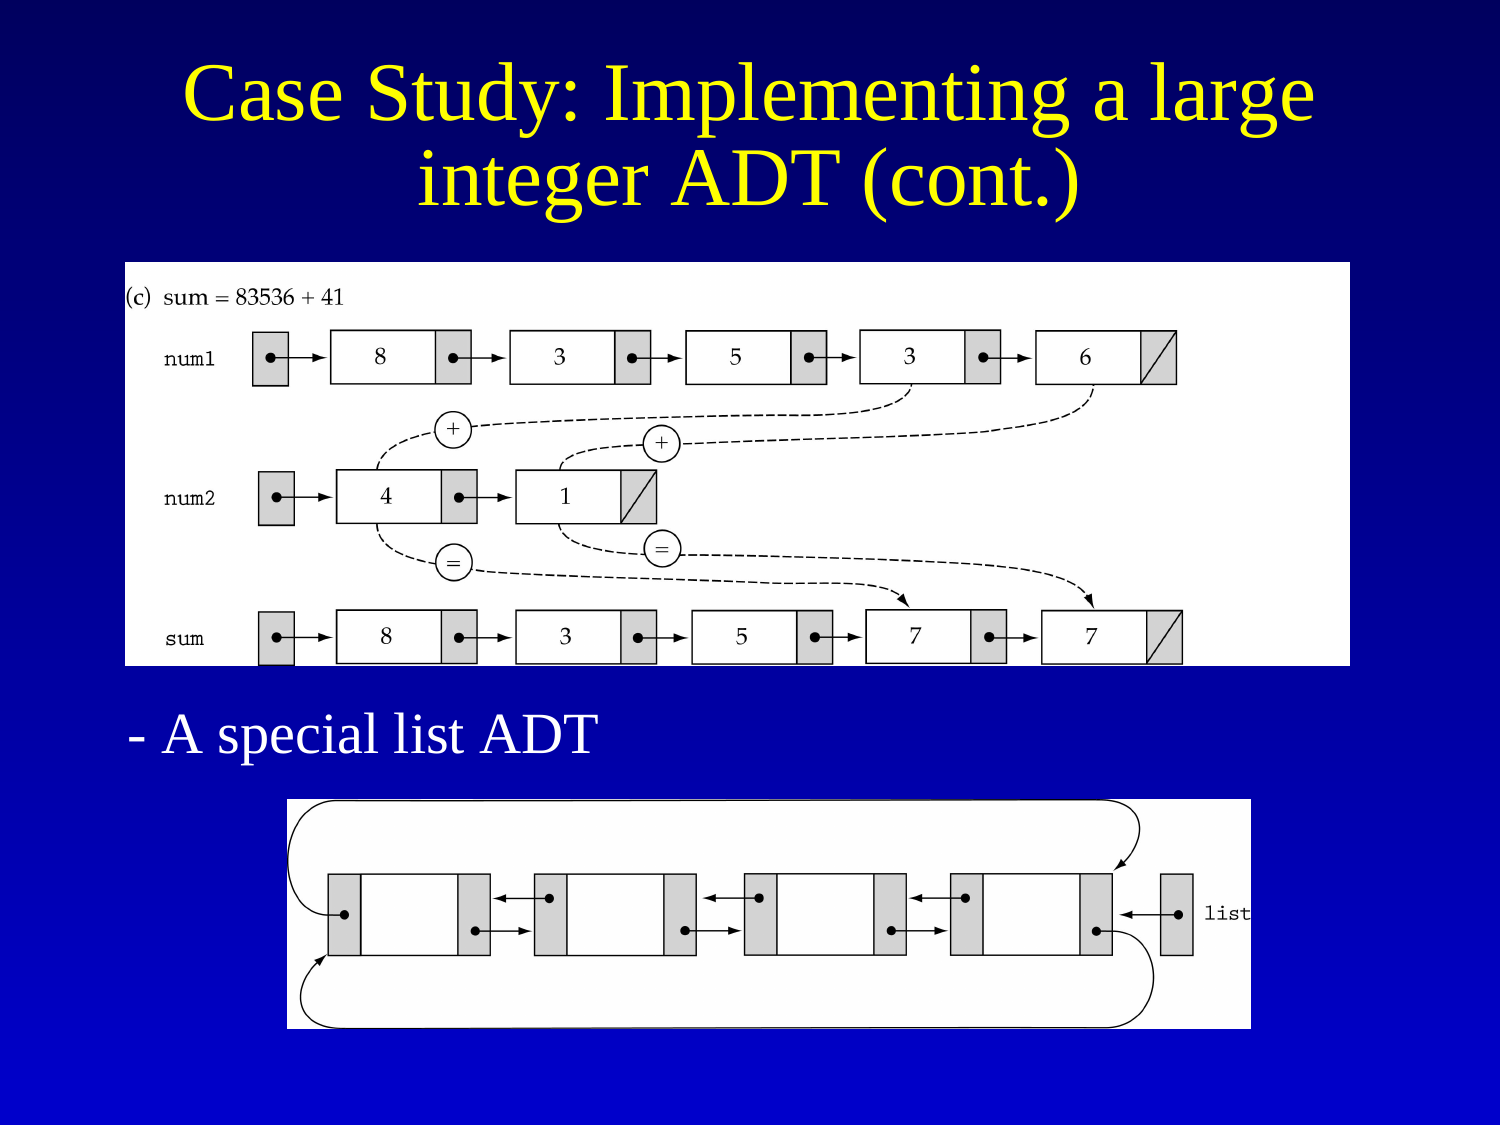

# Case Study: Implementing a large integer ADT (cont.)
- A special list ADT